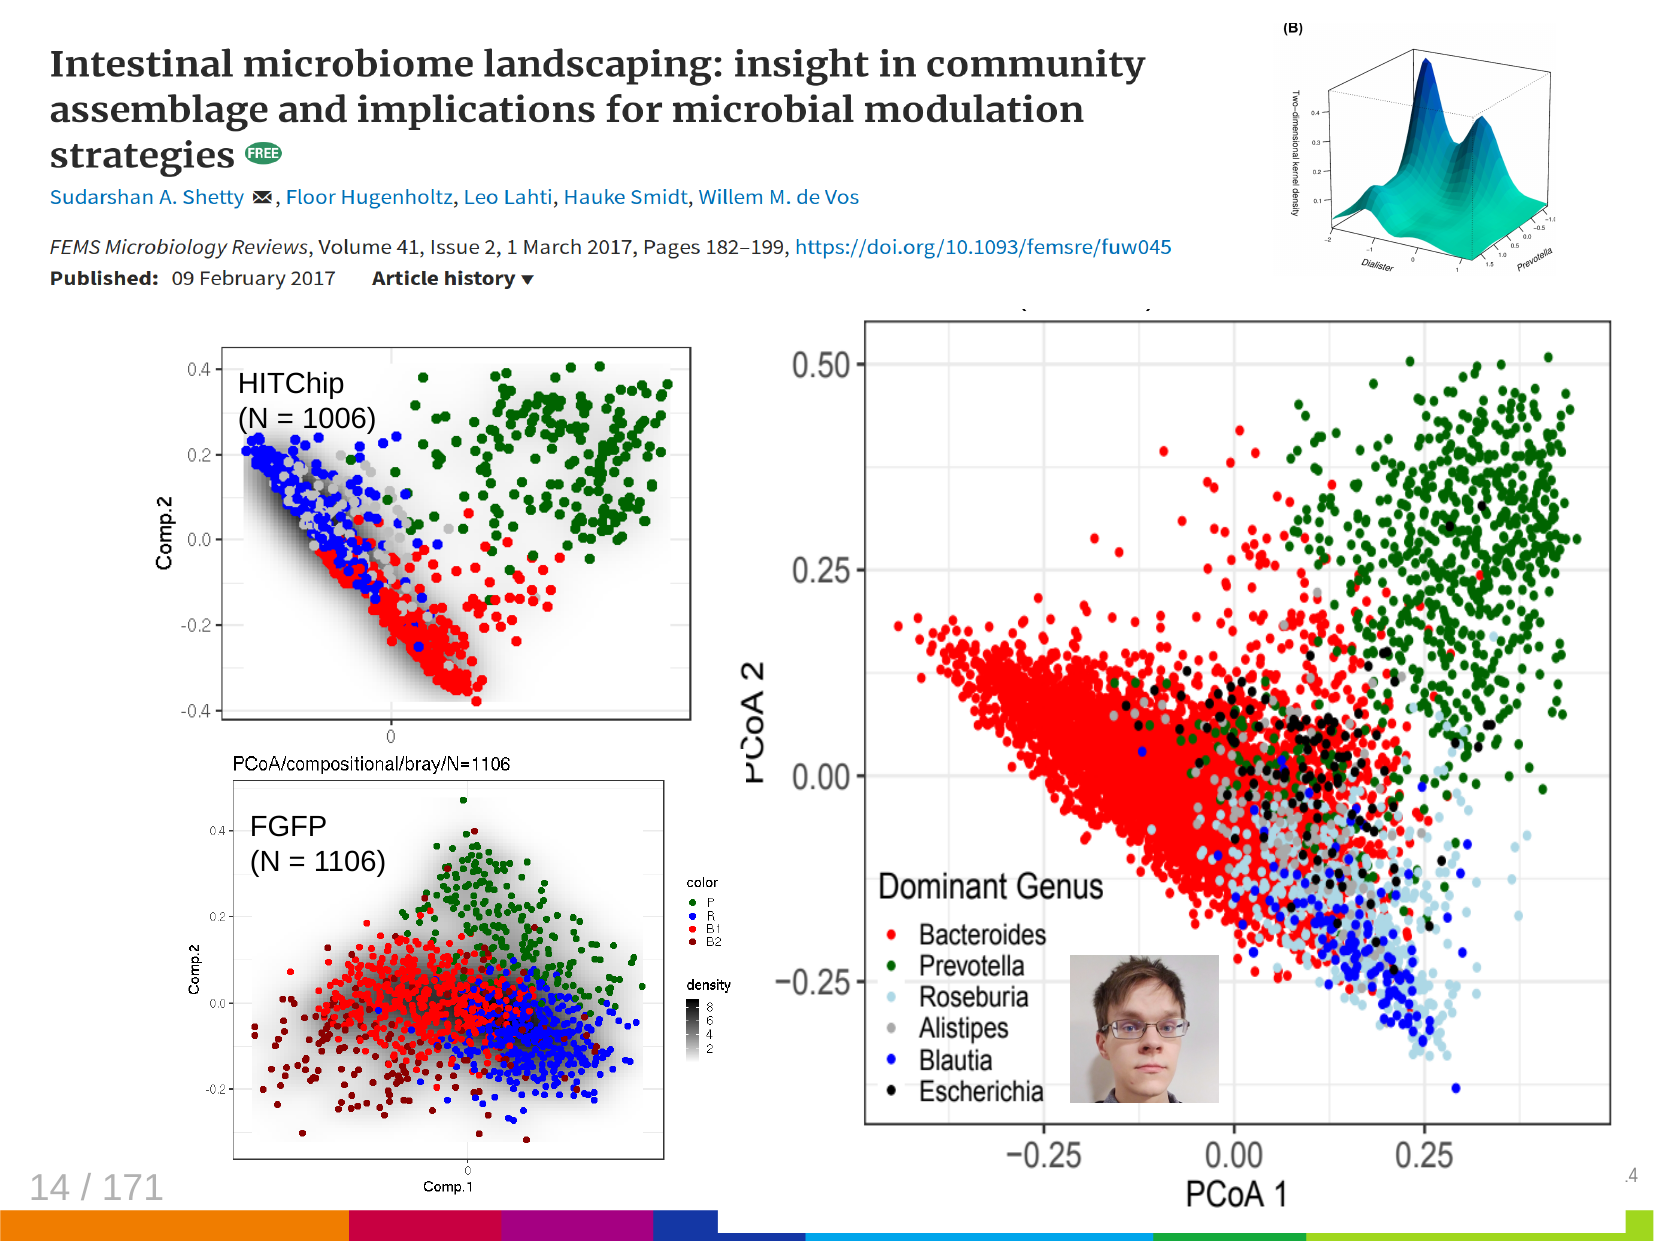

FINRISK (N = 7219)
HITChip
(N = 1006)
FGFP
(N = 1106)
14